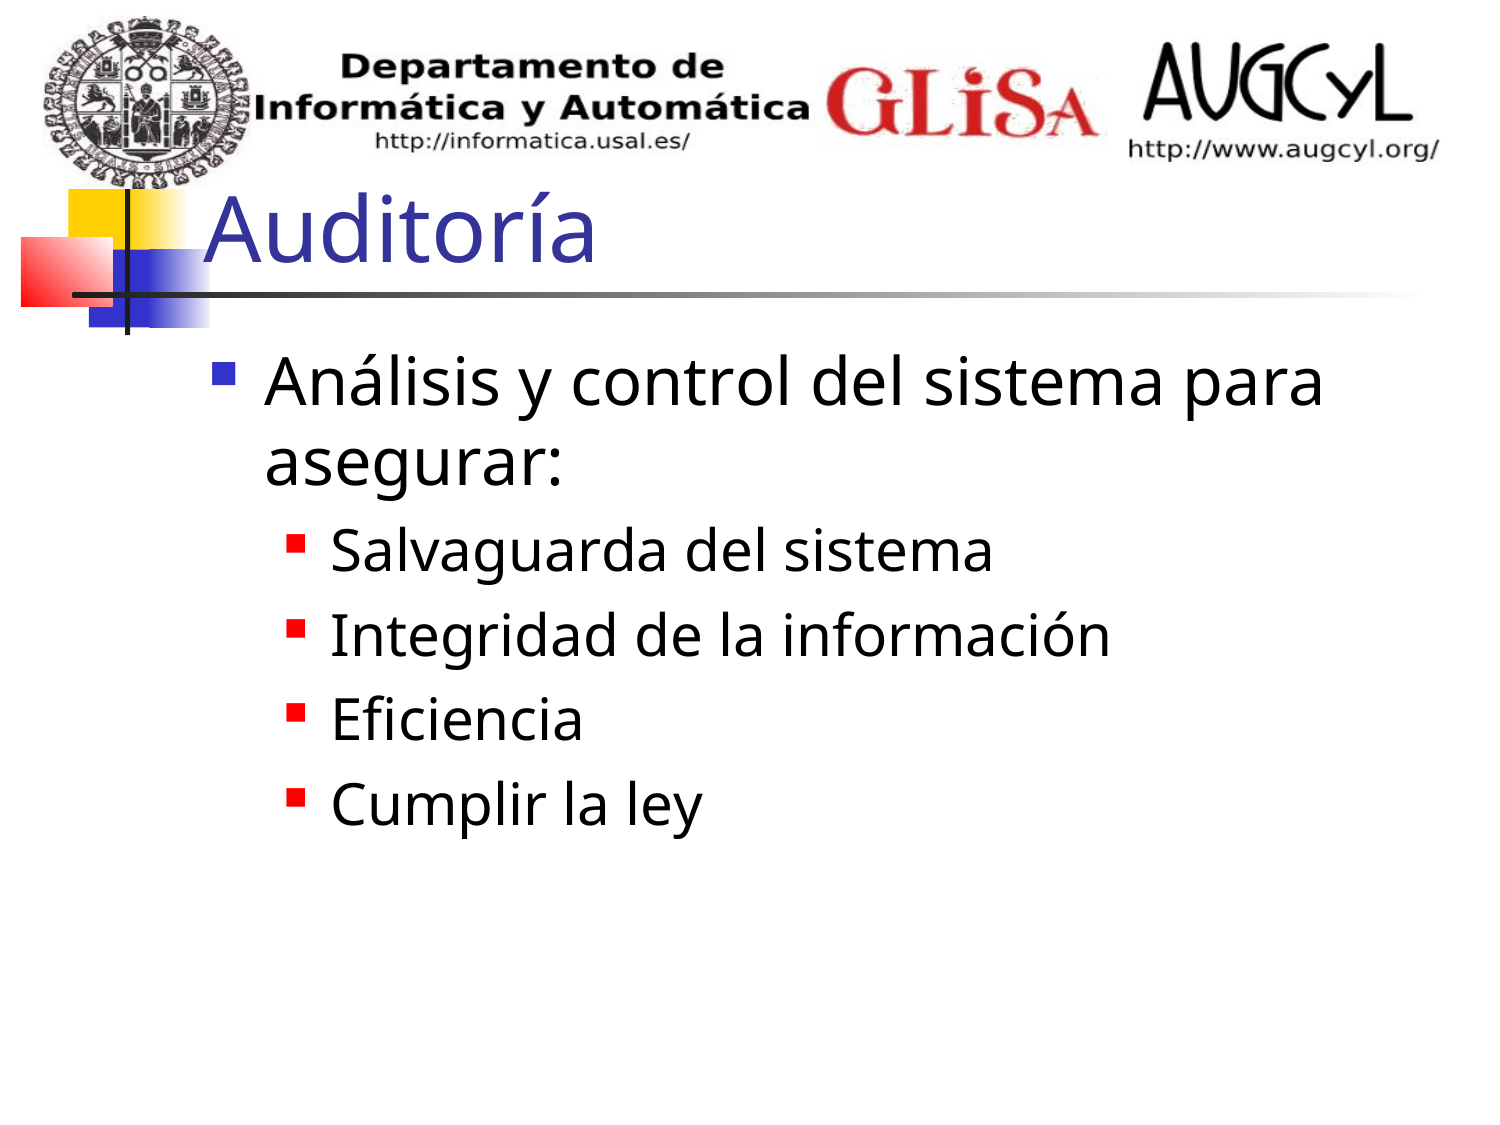

# Auditoría
Análisis y control del sistema para asegurar:
Salvaguarda del sistema
Integridad de la información
Eficiencia
Cumplir la ley